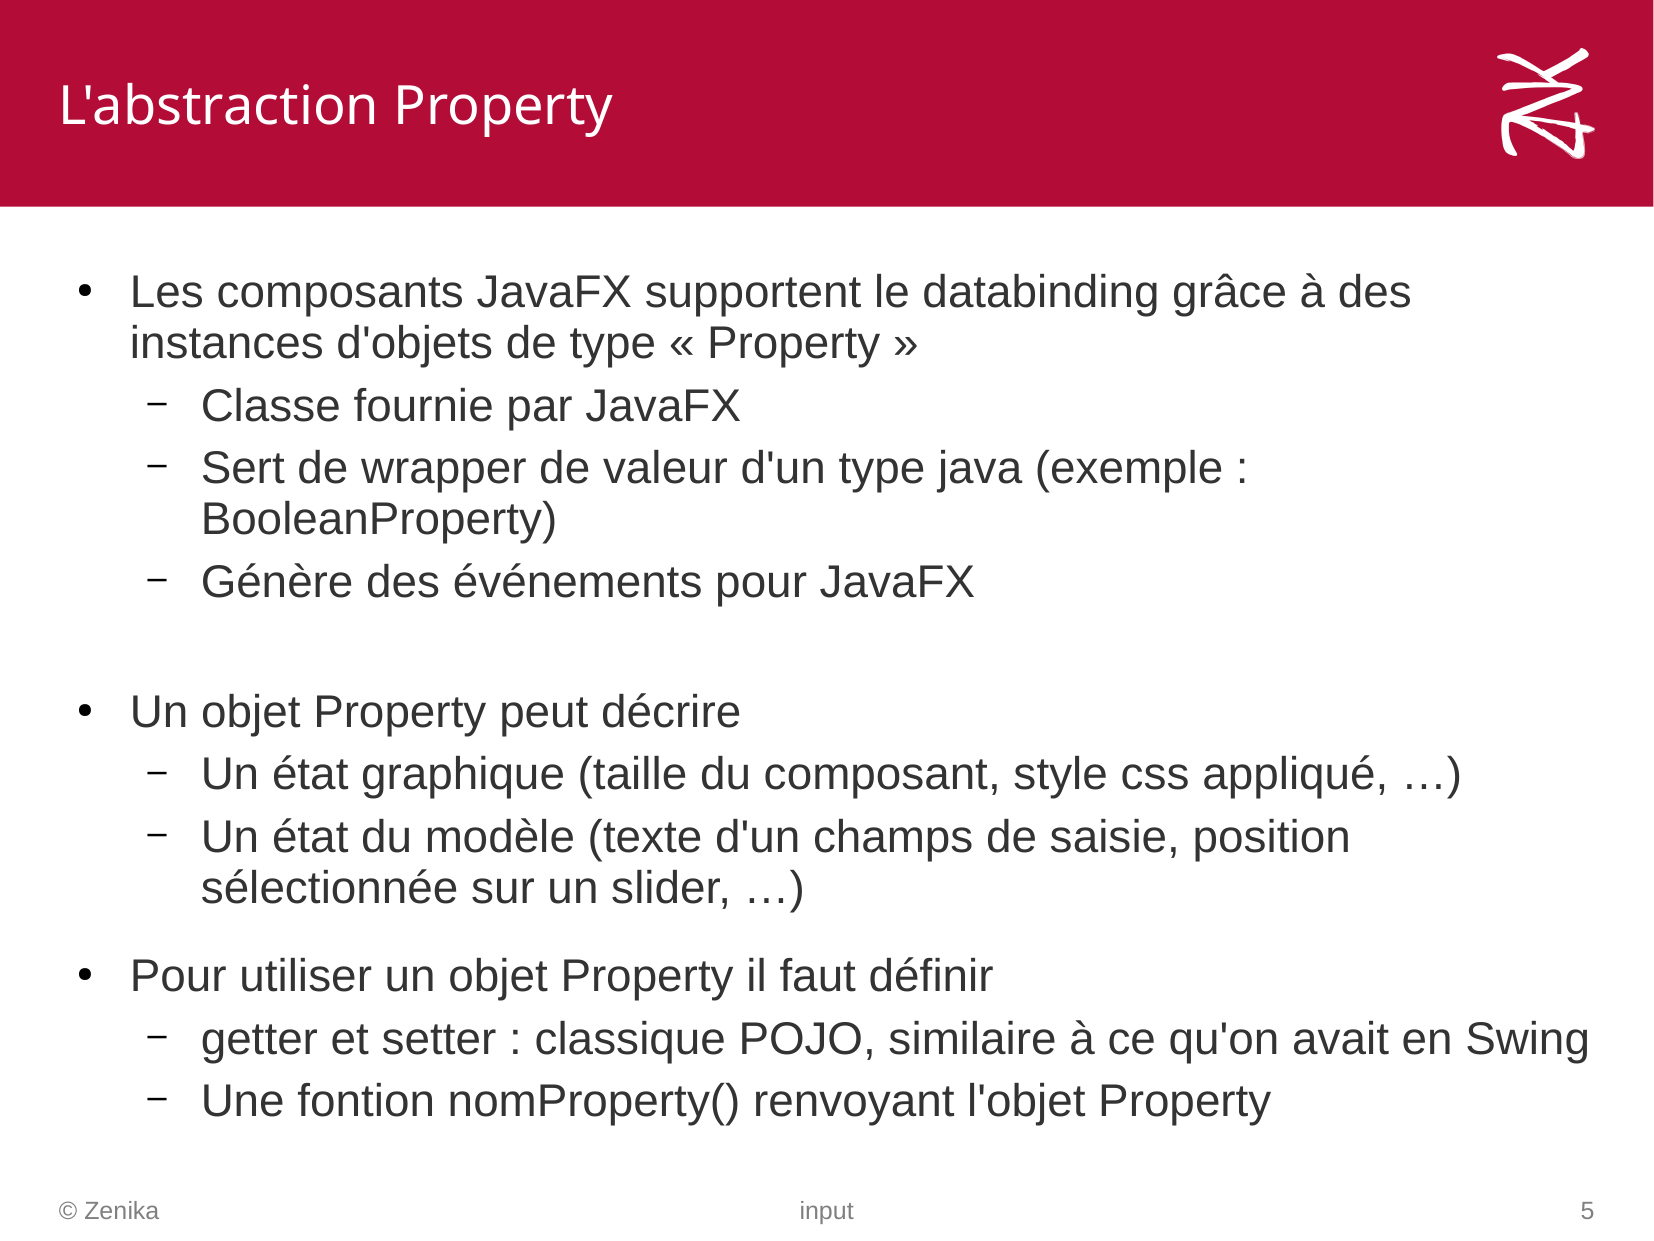

L'abstraction Property
# Les composants JavaFX supportent le databinding grâce à des instances d'objets de type « Property »
Classe fournie par JavaFX
Sert de wrapper de valeur d'un type java (exemple : BooleanProperty)
Génère des événements pour JavaFX
Un objet Property peut décrire
Un état graphique (taille du composant, style css appliqué, …)
Un état du modèle (texte d'un champs de saisie, position sélectionnée sur un slider, …)
Pour utiliser un objet Property il faut définir
getter et setter : classique POJO, similaire à ce qu'on avait en Swing
Une fontion nomProperty() renvoyant l'objet Property